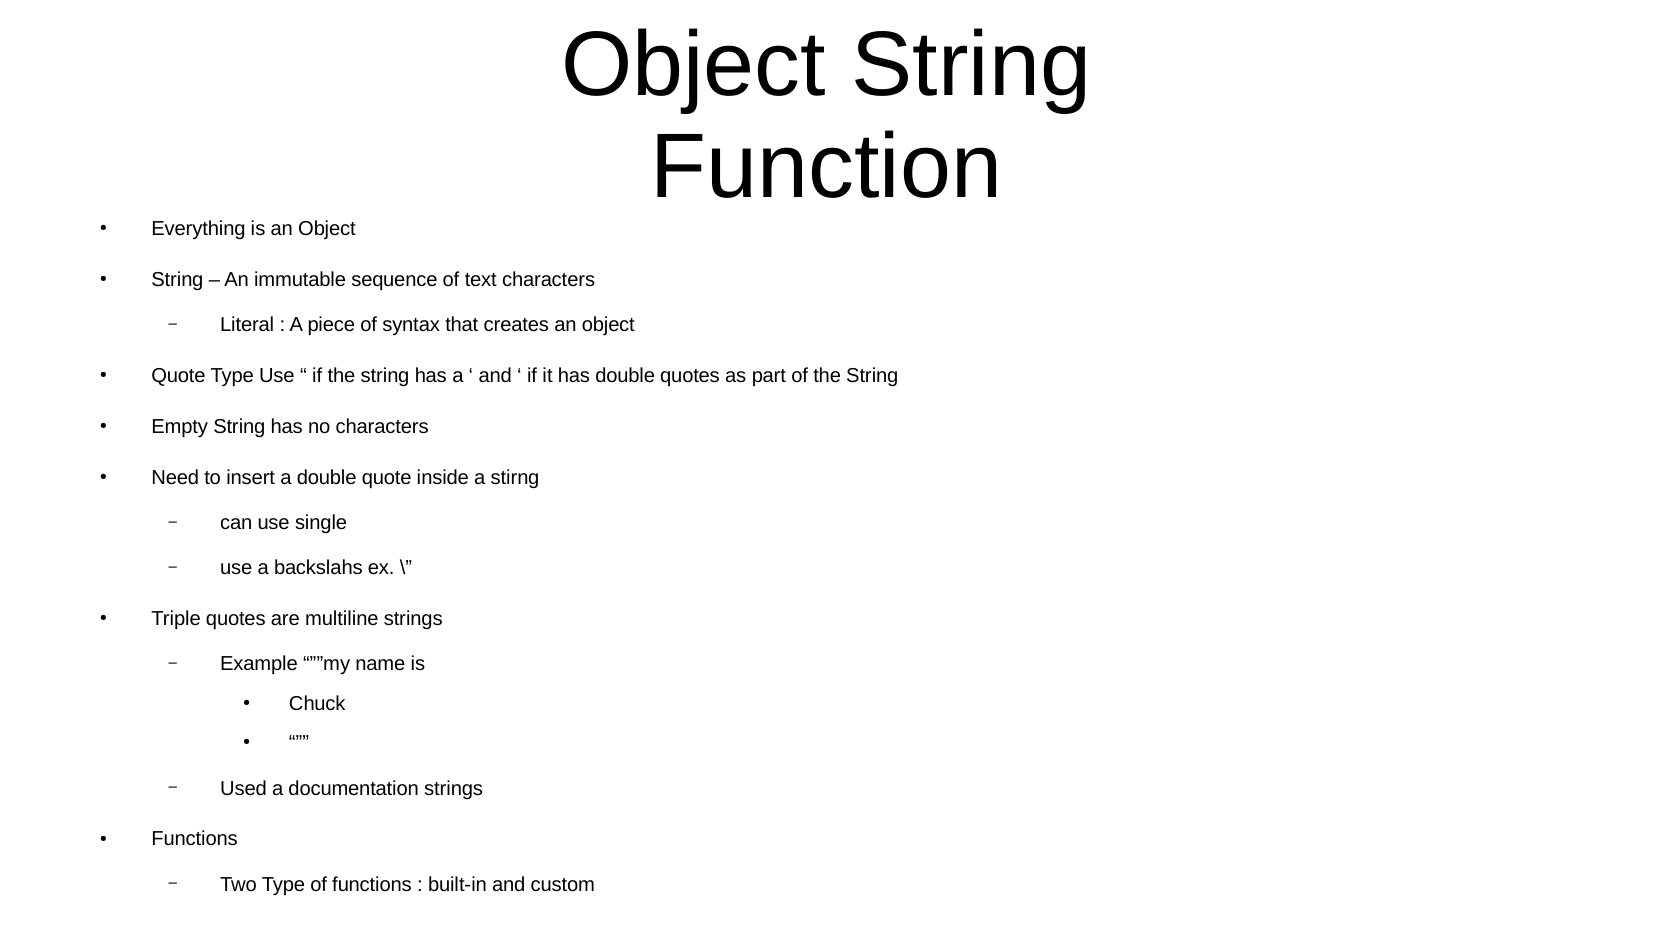

# Object String Function
Everything is an Object
String – An immutable sequence of text characters
Literal : A piece of syntax that creates an object
Quote Type Use “ if the string has a ‘ and ‘ if it has double quotes as part of the String
Empty String has no characters
Need to insert a double quote inside a stirng
can use single
use a backslahs ex. \”
Triple quotes are multiline strings
Example “””my name is
Chuck
“””
Used a documentation strings
Functions
Two Type of functions : built-in and custom